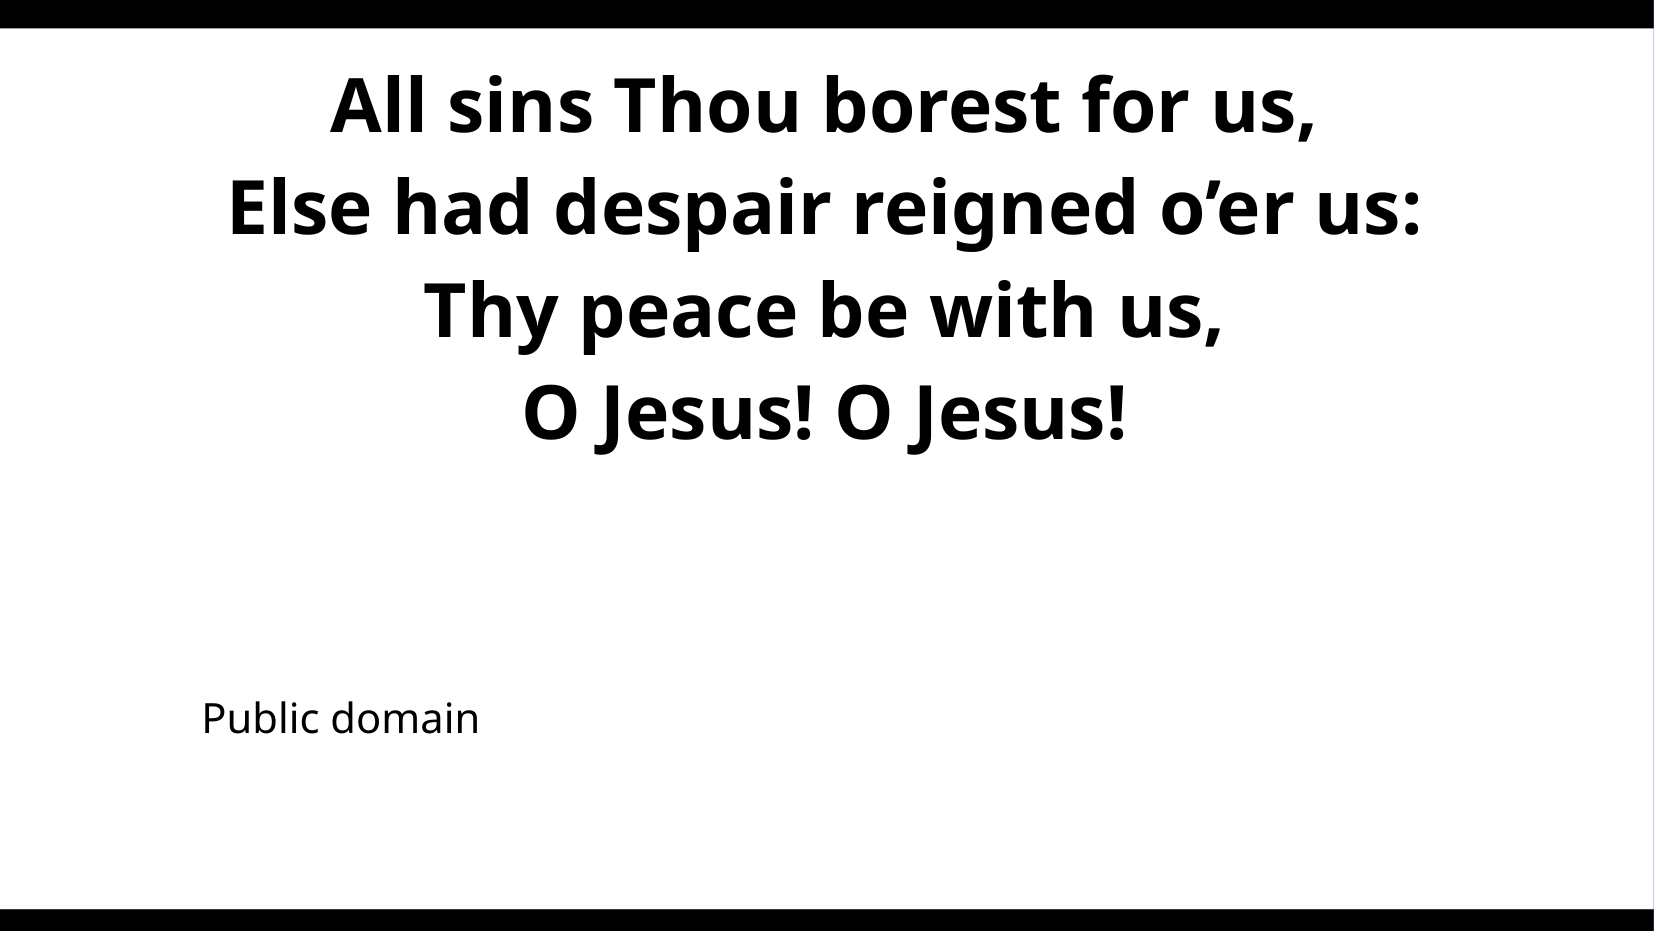

All sins Thou borest for us,
Else had despair reigned o’er us:
Thy peace be with us,
O Jesus! O Jesus!
 Public domain